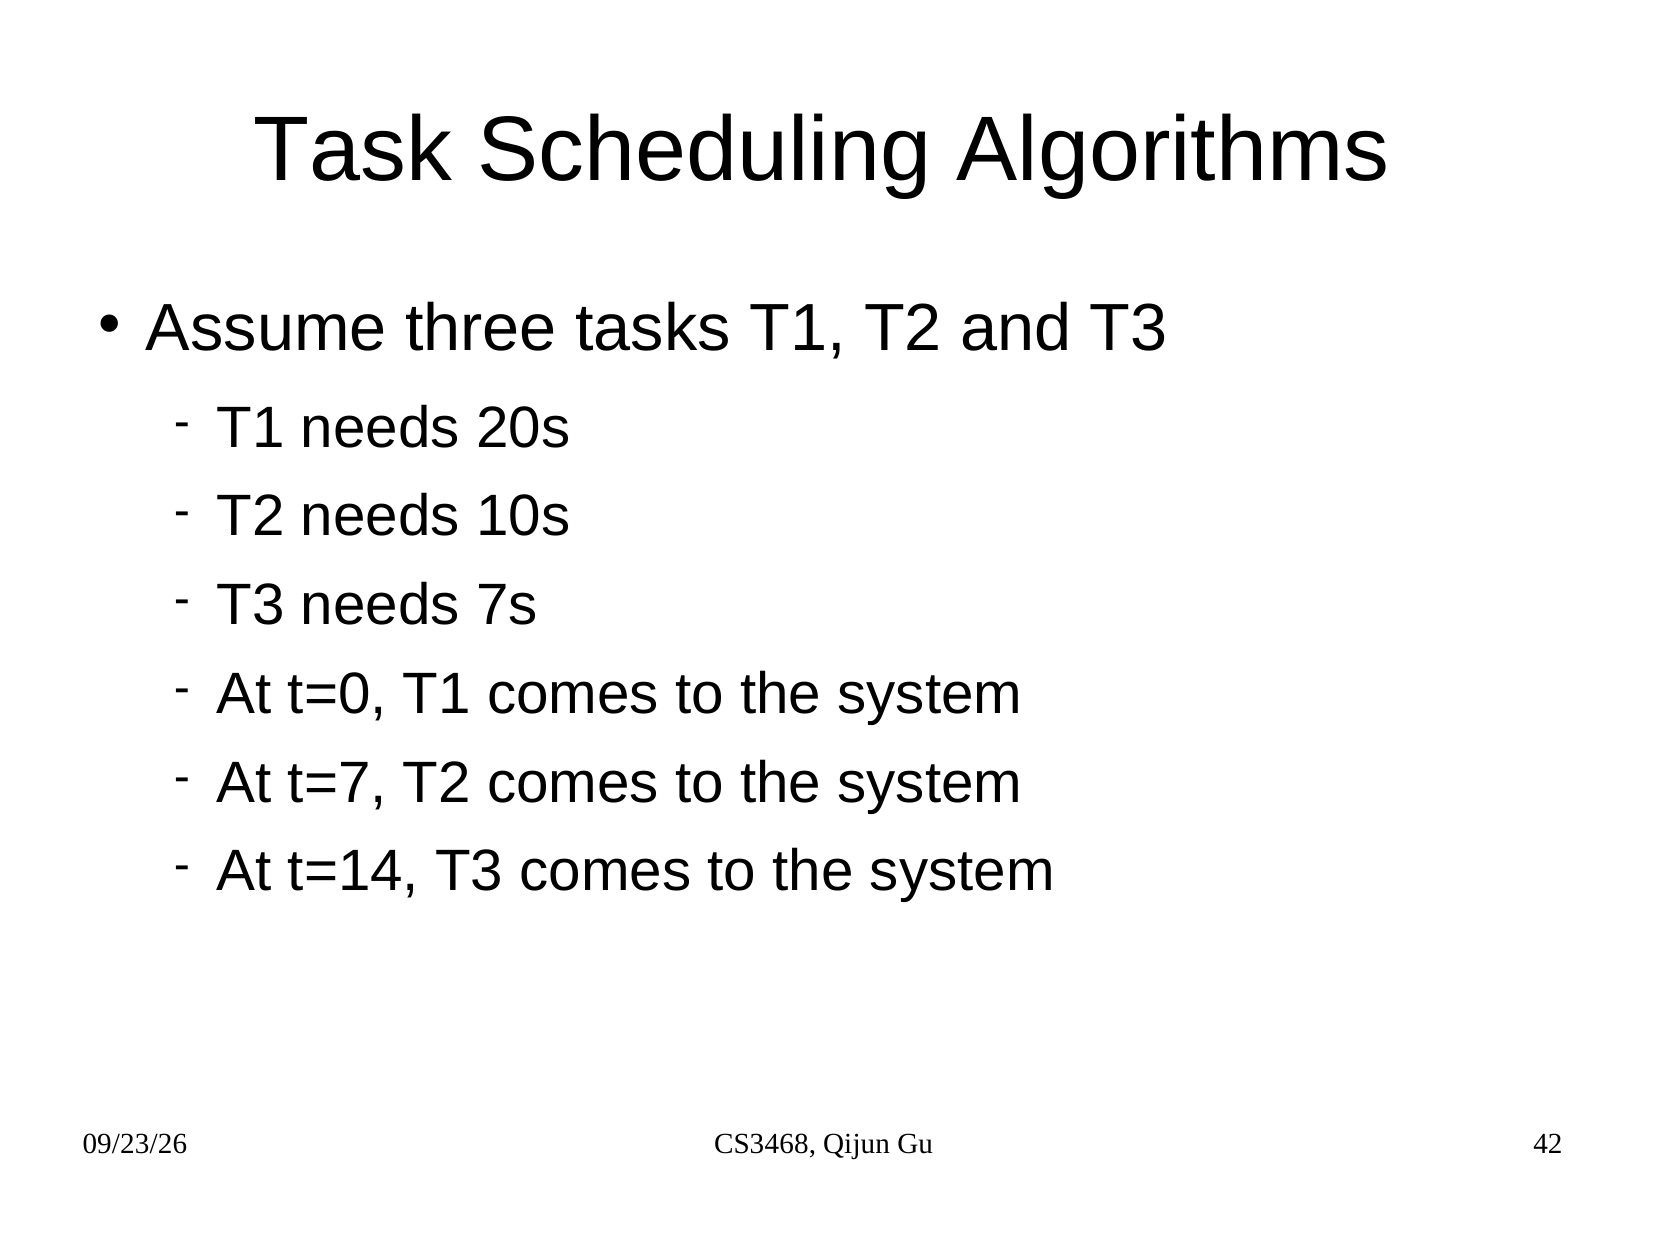

# Task Scheduling Algorithms
Assume three tasks T1, T2 and T3
T1 needs 20s
T2 needs 10s
T3 needs 7s
At t=0, T1 comes to the system
At t=7, T2 comes to the system
At t=14, T3 comes to the system
CS3468, Qijun Gu
42